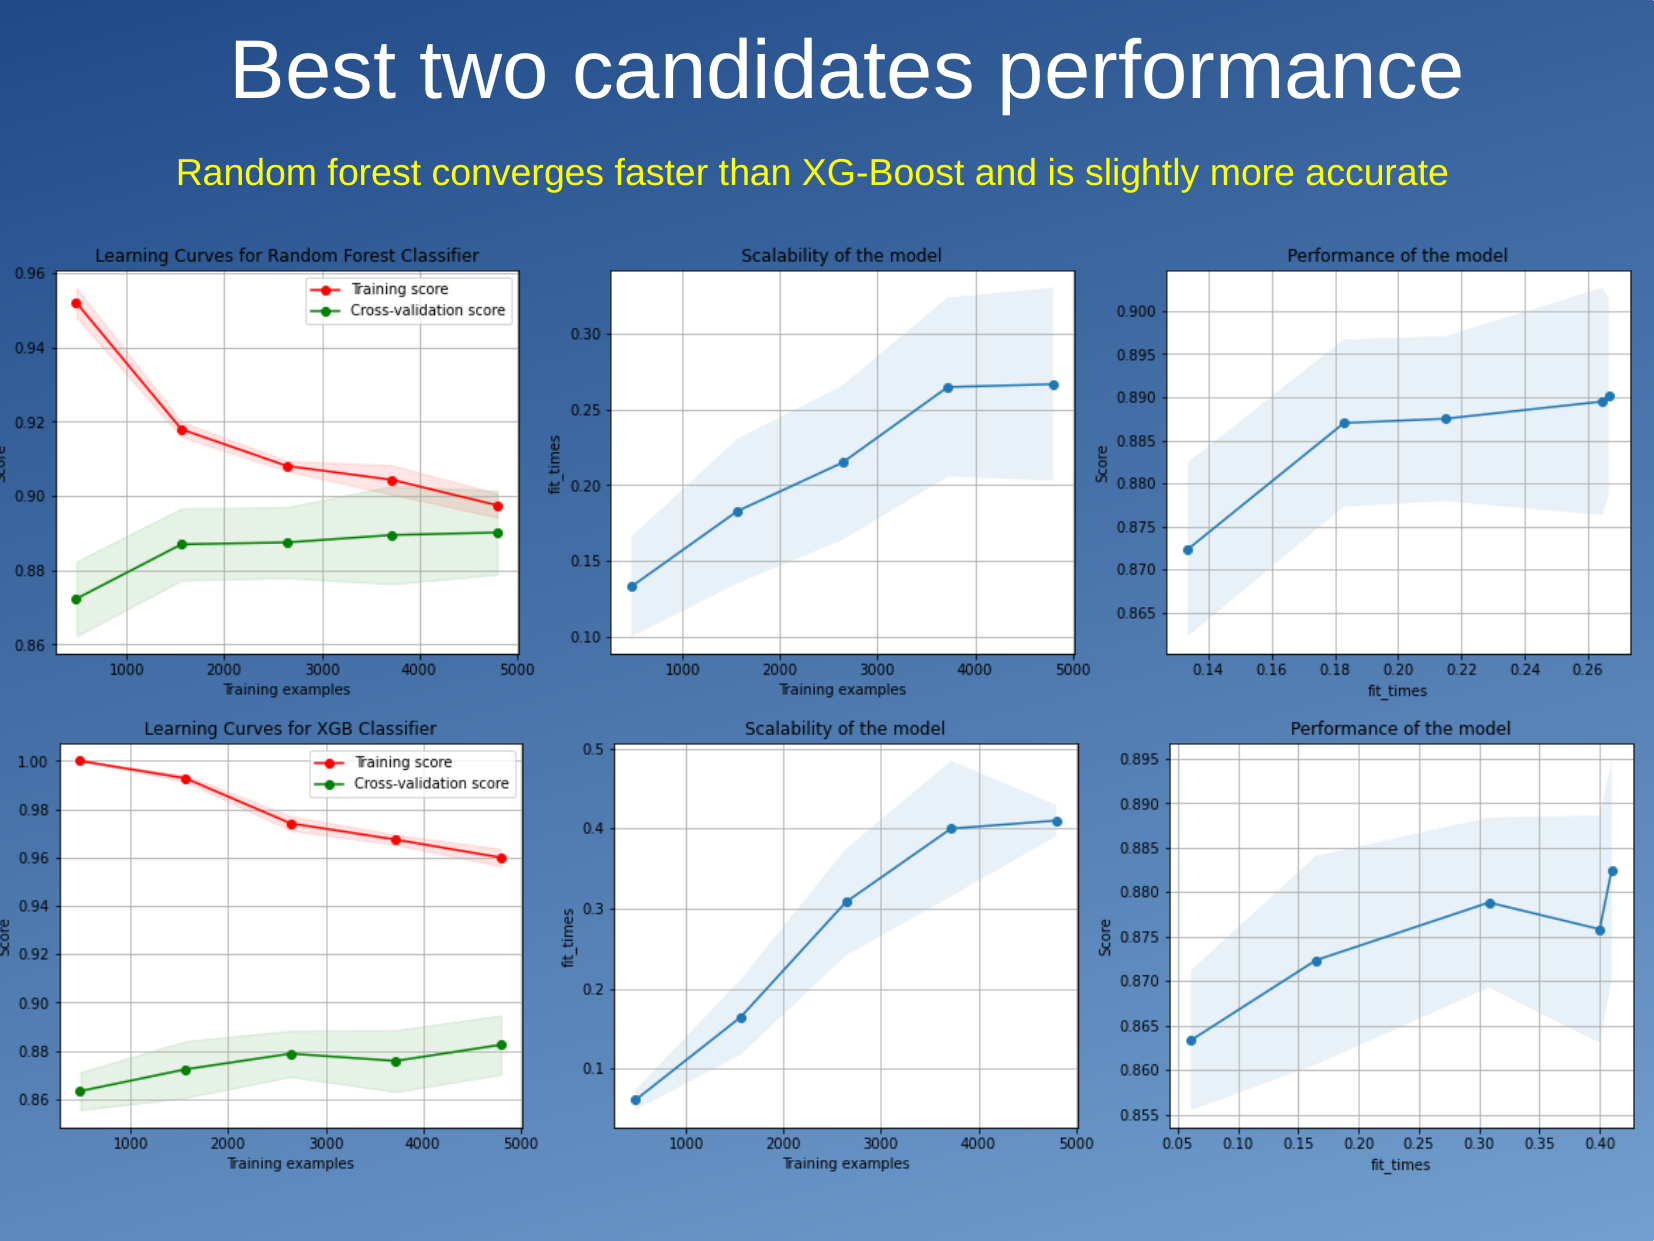

# Best two candidates performance
Random forest converges faster than XG-Boost and is slightly more accurate